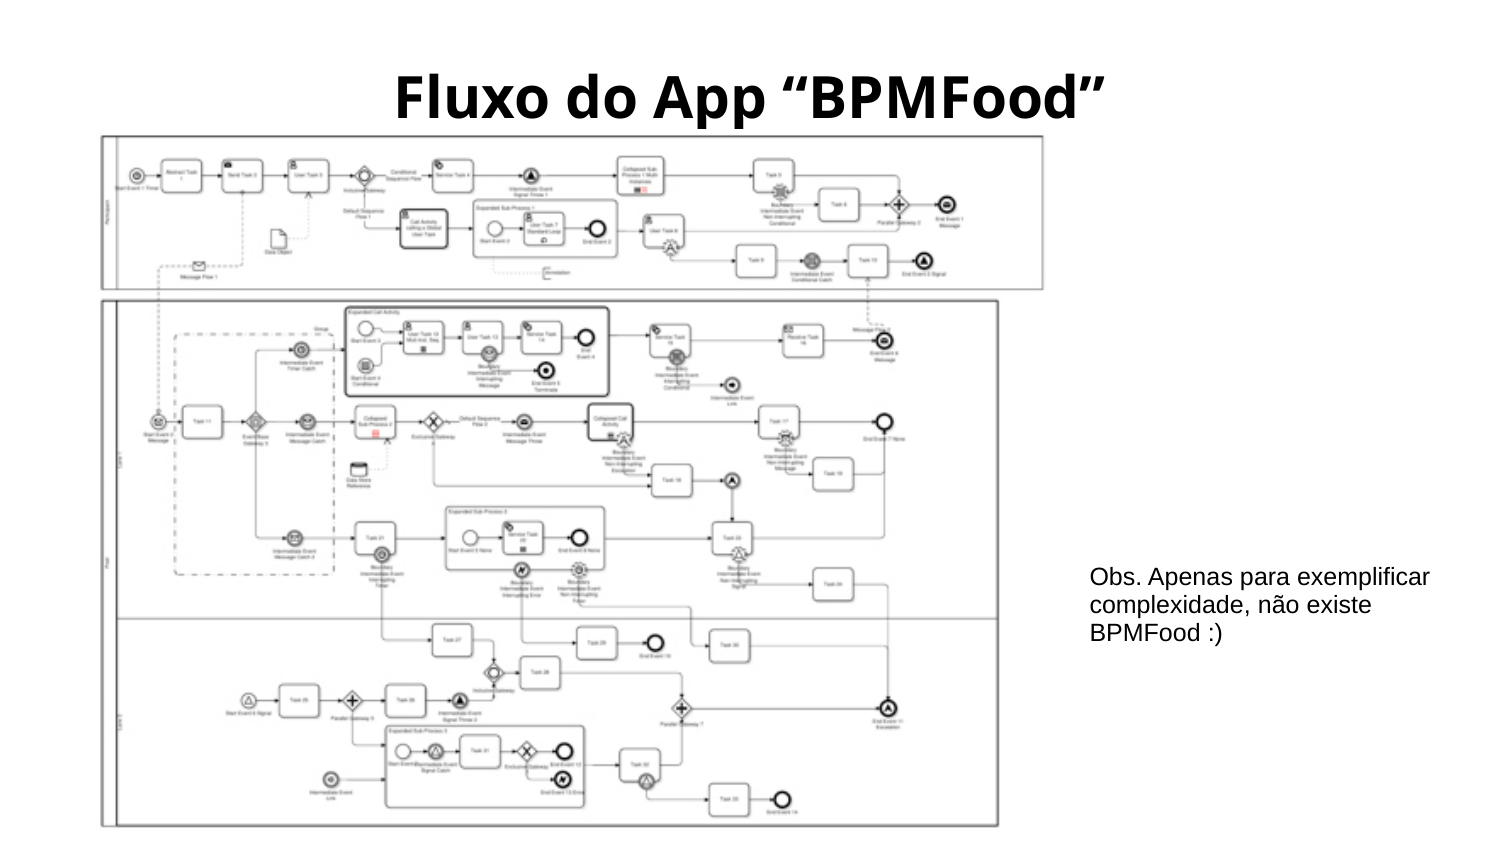

Fluxo do App “BPMFood”
Obs. Apenas para exemplificar complexidade, não existe BPMFood :)